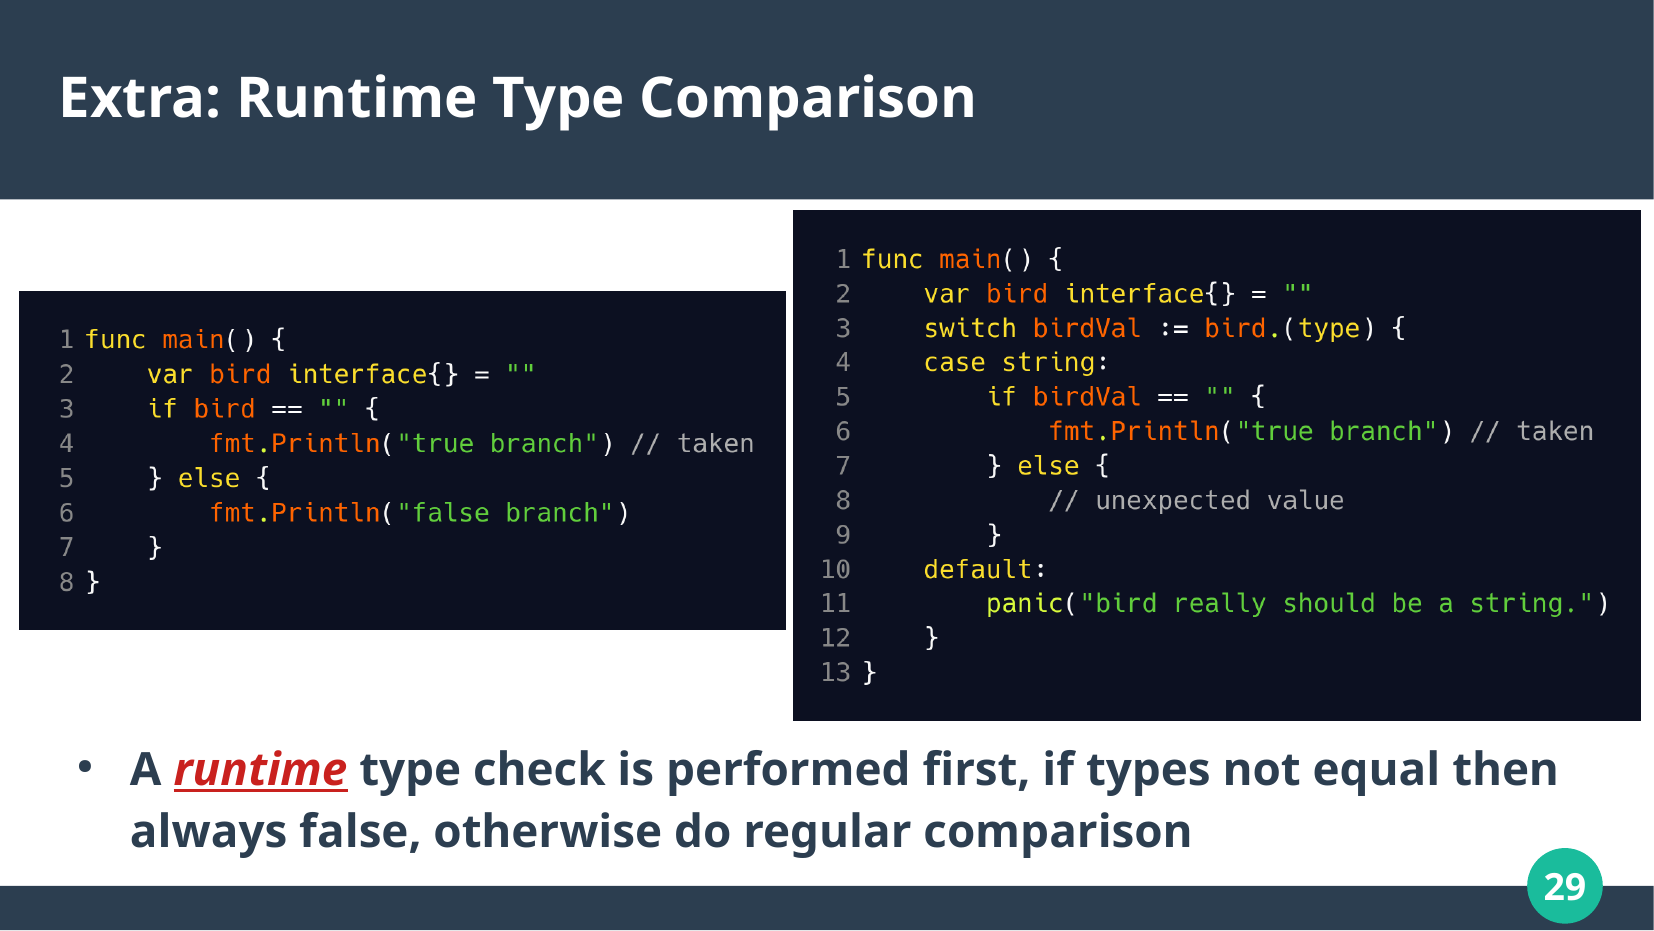

# Extra: Runtime Type Comparison
A runtime type check is performed first, if types not equal then always false, otherwise do regular comparison